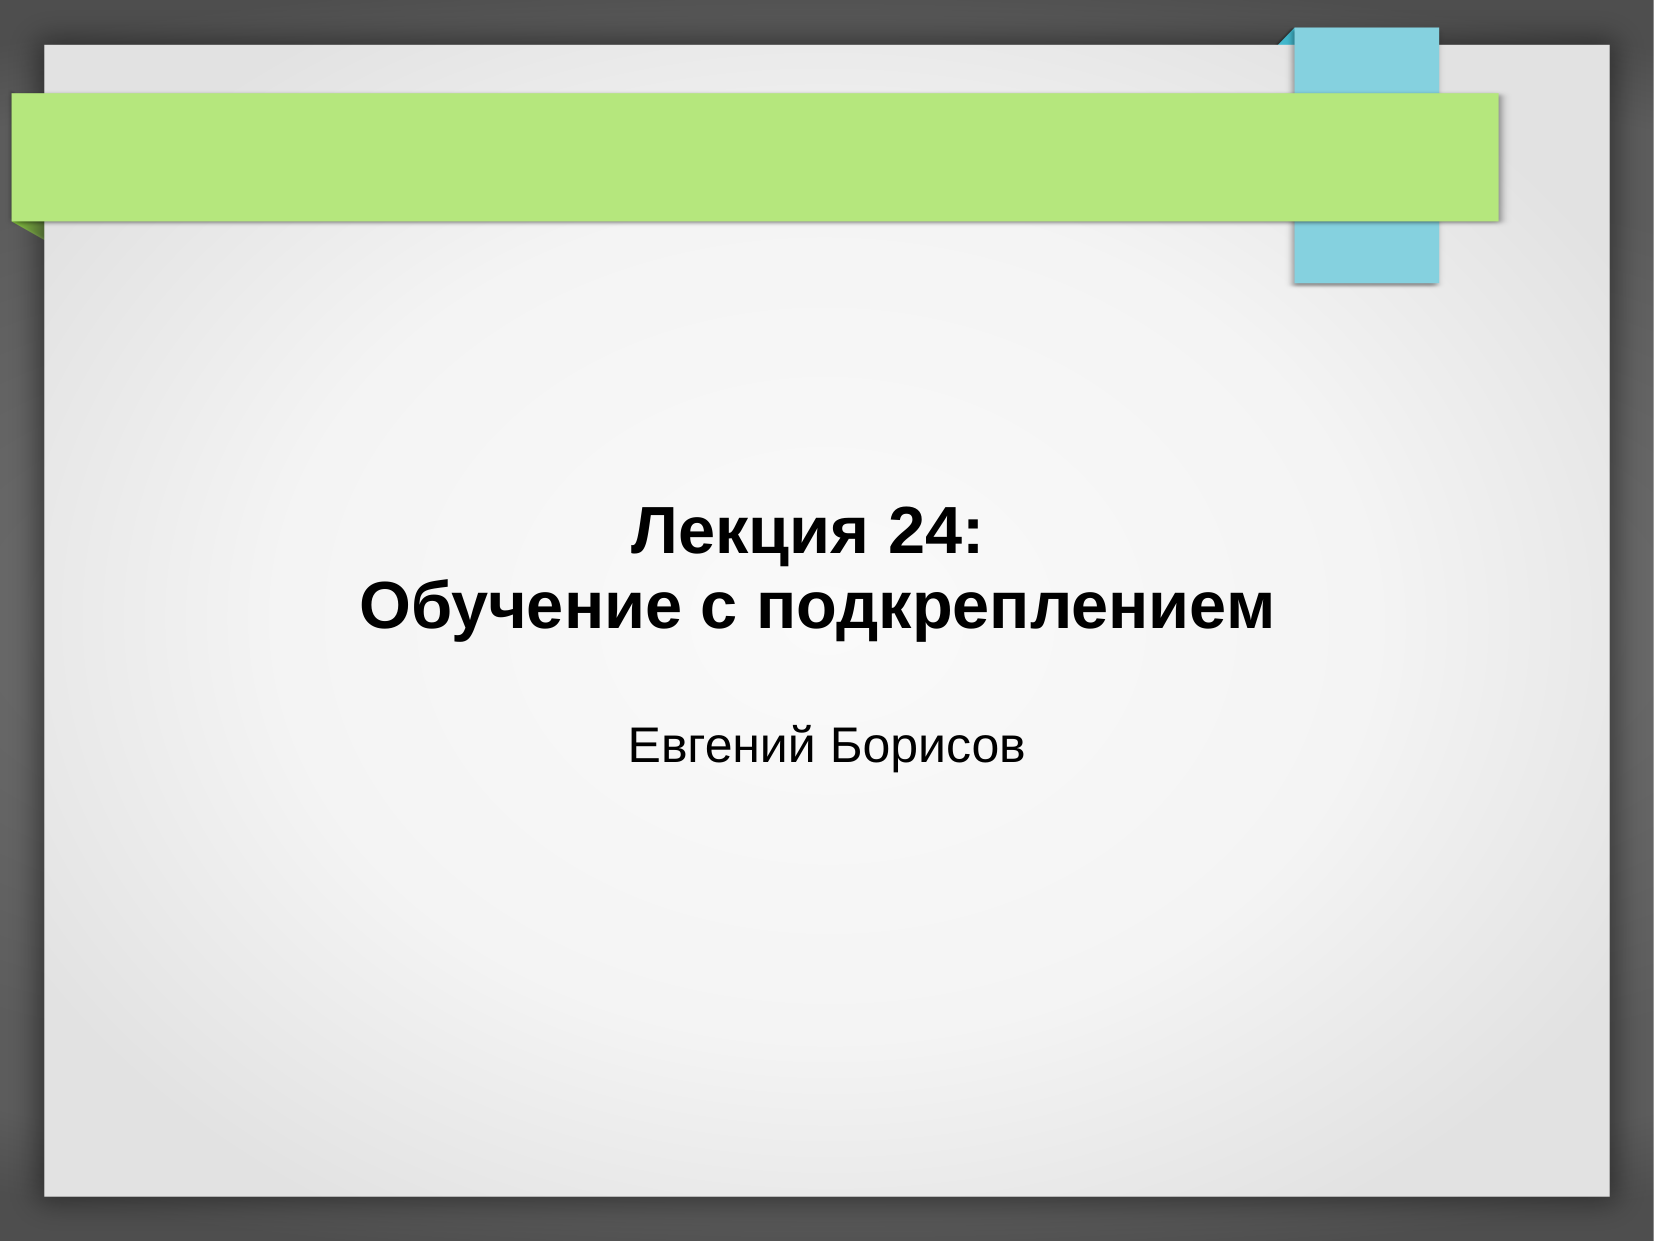

# Лекция 24:
Обучение с подкреплением
Евгений Борисов